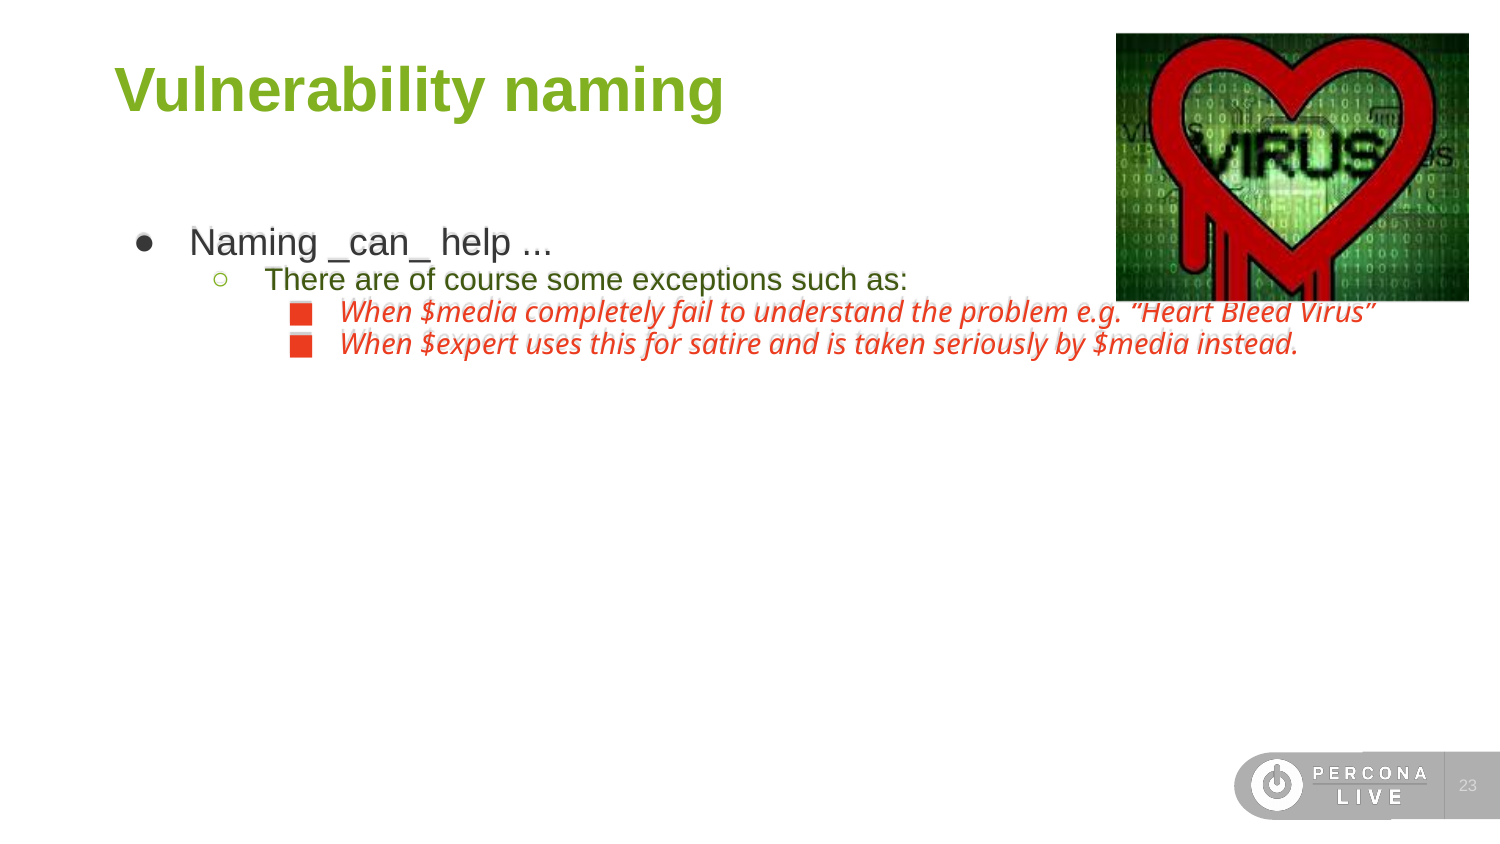

# Vulnerability naming
Naming _can_ help ...
There are of course some exceptions such as:
When $media completely fail to understand the problem e.g. “Heart Bleed Virus”
When $expert uses this for satire and is taken seriously by $media instead.